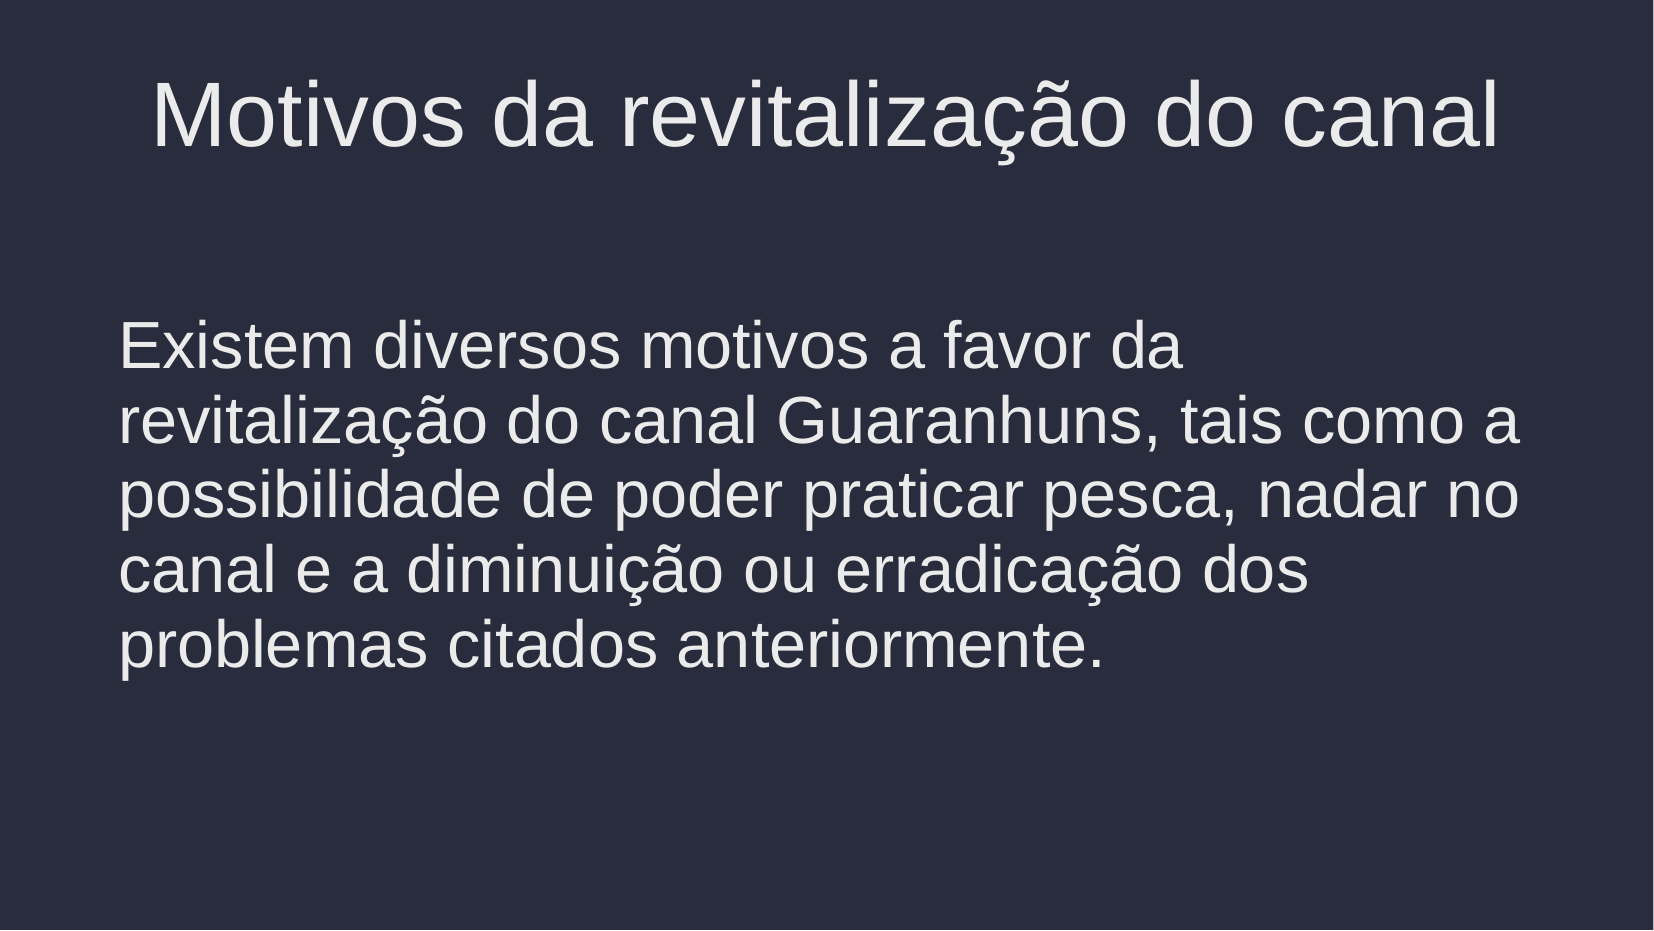

# Motivos da revitalização do canal
Existem diversos motivos a favor da revitalização do canal Guaranhuns, tais como a possibilidade de poder praticar pesca, nadar no canal e a diminuição ou erradicação dos problemas citados anteriormente.